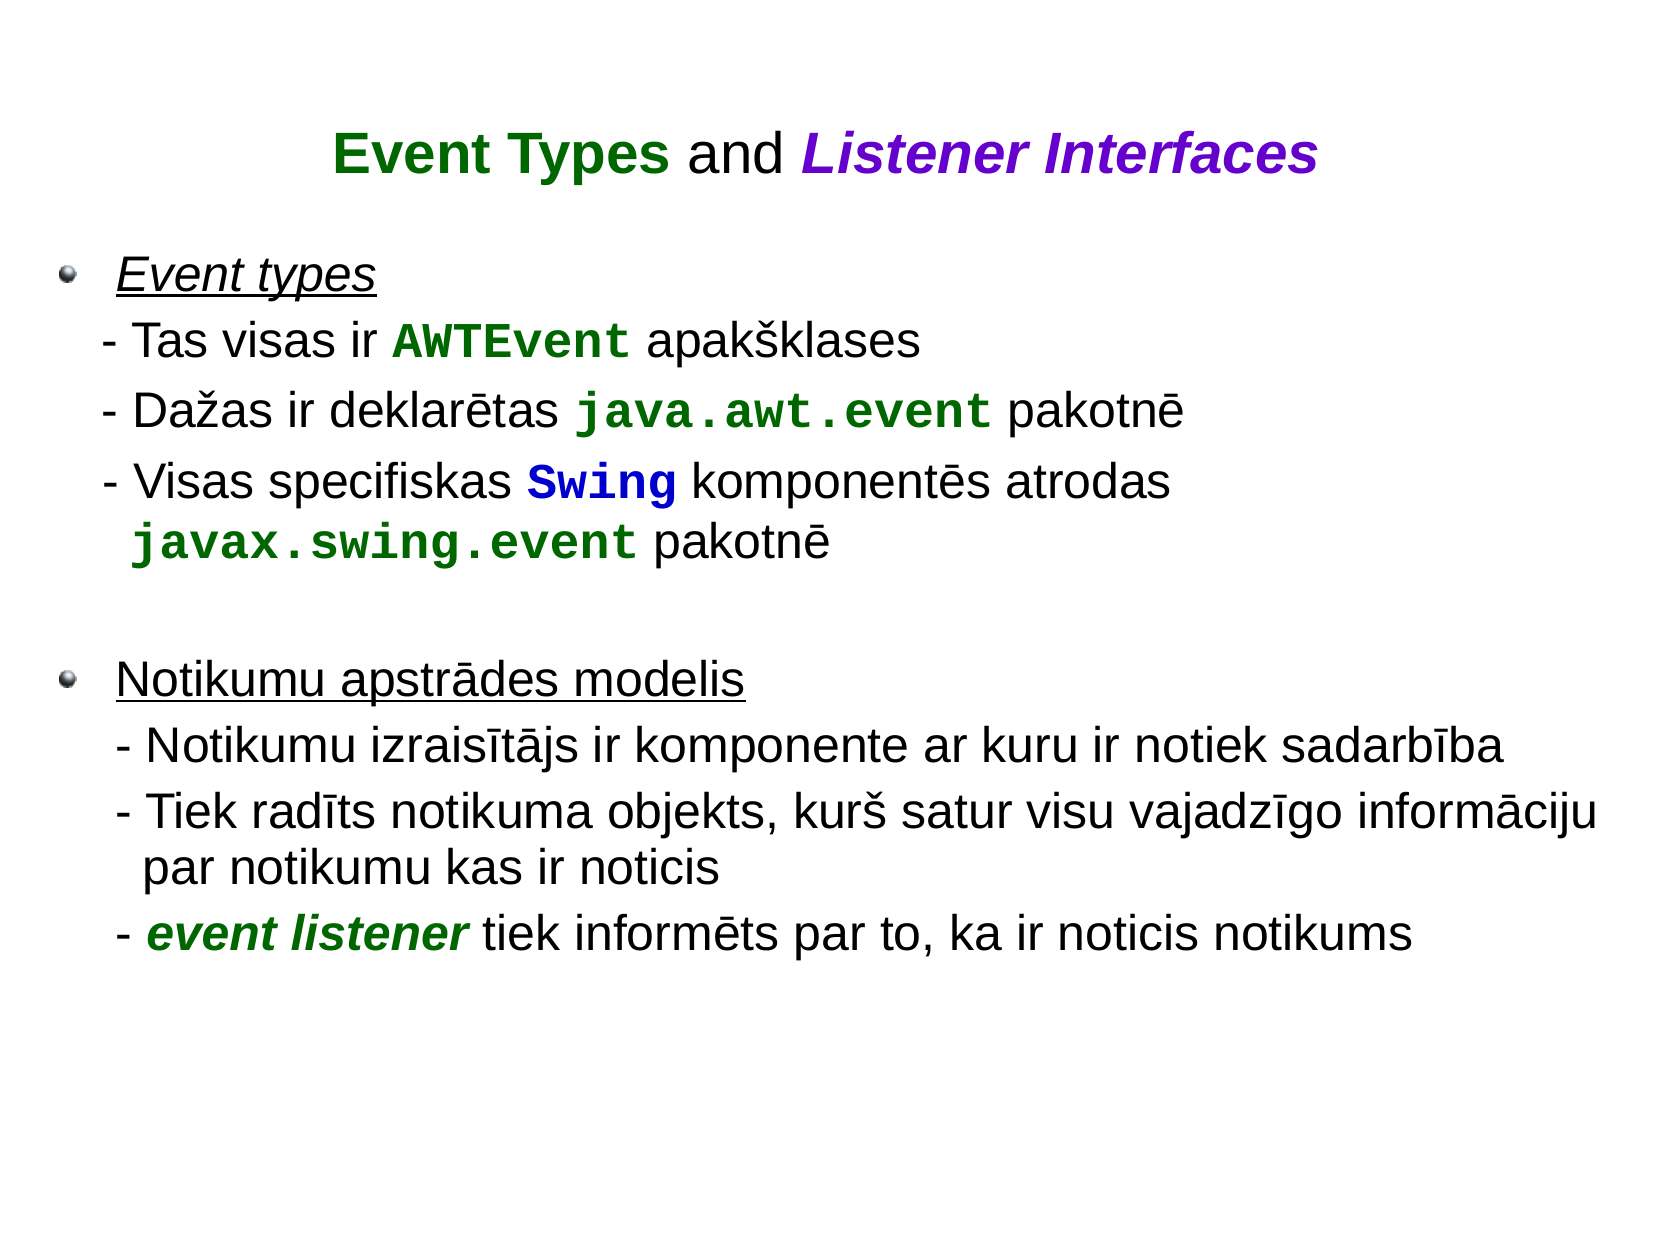

# Event Types and Listener Interfaces
Event types
 - Tas visas ir AWTEvent apakšklases
 - Dažas ir deklarētas java.awt.event pakotnē
 - Visas specifiskas Swing komponentēs atrodas javax.swing.event pakotnē
Notikumu apstrādes modelis
 - Notikumu izraisītājs ir komponente ar kuru ir notiek sadarbība
 - Tiek radīts notikuma objekts, kurš satur visu vajadzīgo informāciju par notikumu kas ir noticis
 - event listener tiek informēts par to, ka ir noticis notikums